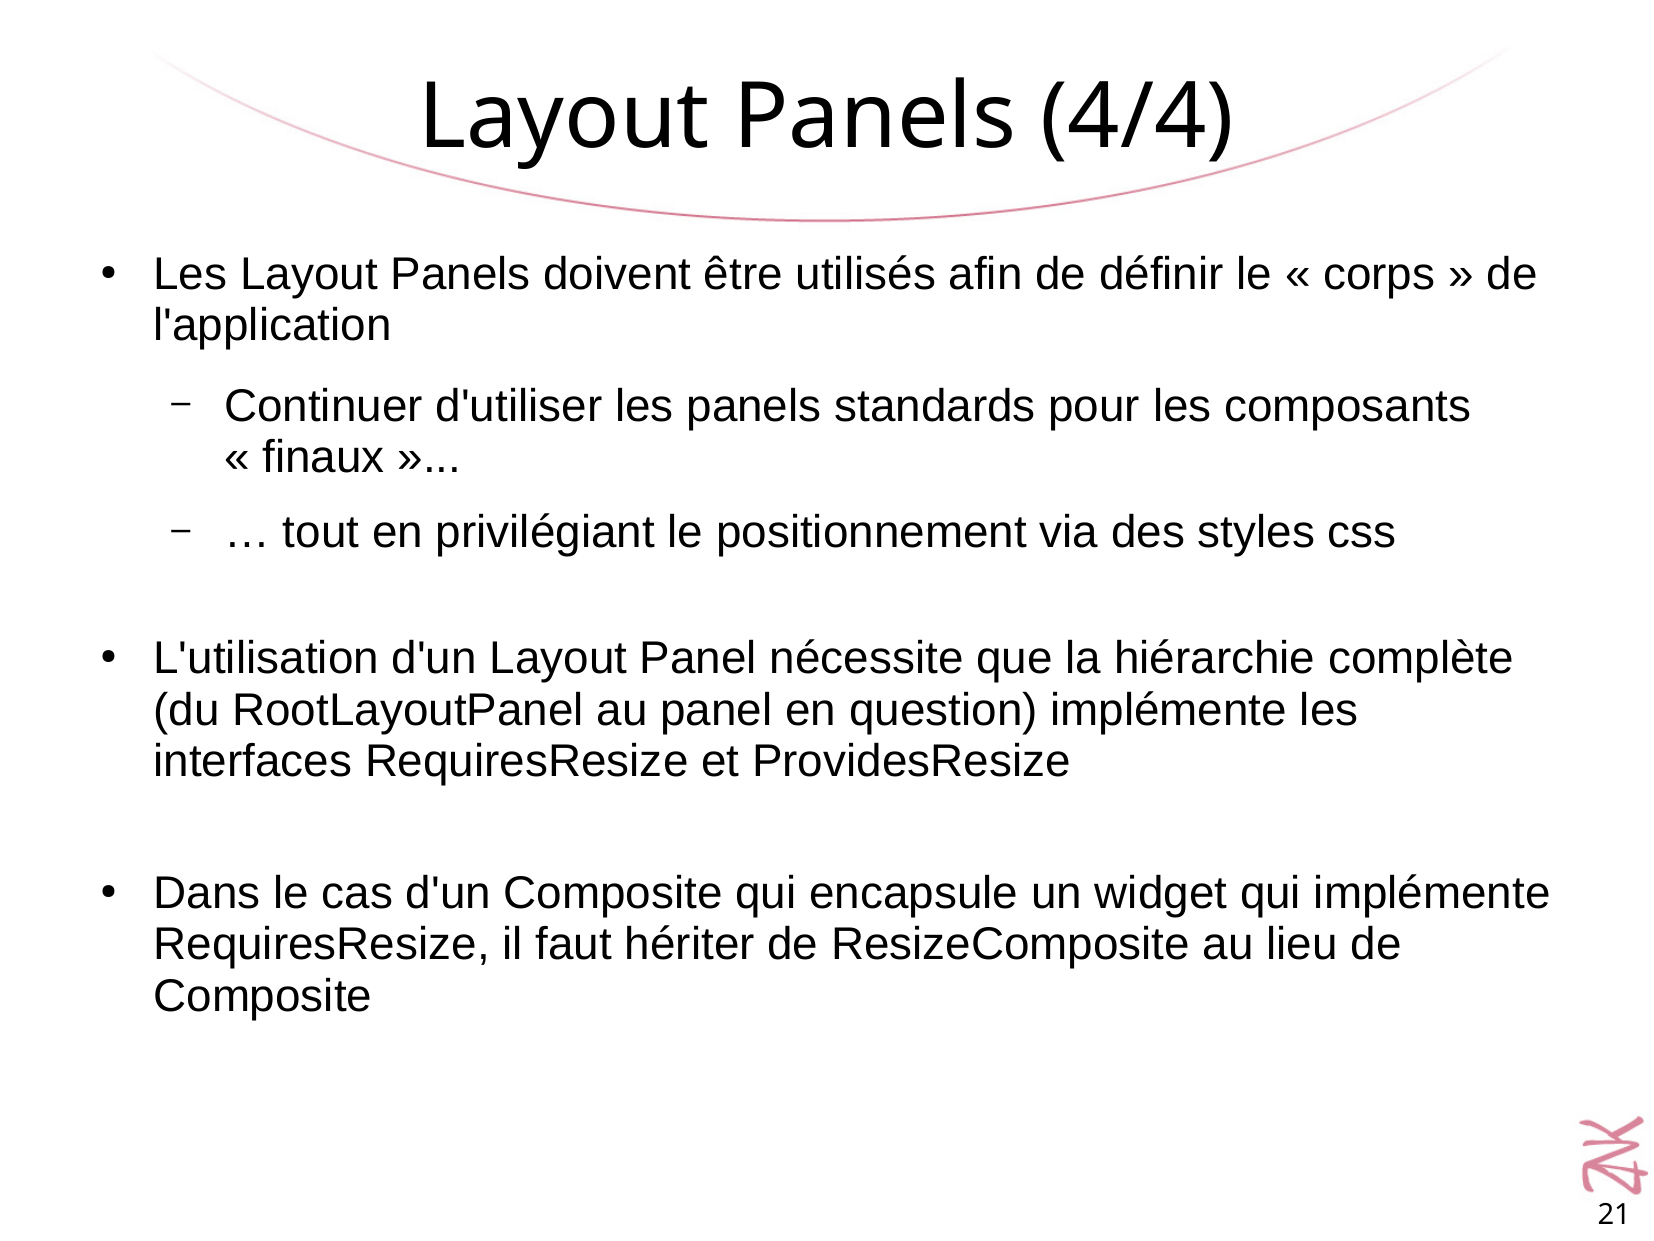

# Layout Panels (4/4)
Les Layout Panels doivent être utilisés afin de définir le « corps » de l'application
Continuer d'utiliser les panels standards pour les composants « finaux »...
… tout en privilégiant le positionnement via des styles css
L'utilisation d'un Layout Panel nécessite que la hiérarchie complète (du RootLayoutPanel au panel en question) implémente les interfaces RequiresResize et ProvidesResize
Dans le cas d'un Composite qui encapsule un widget qui implémente RequiresResize, il faut hériter de ResizeComposite au lieu de Composite
21